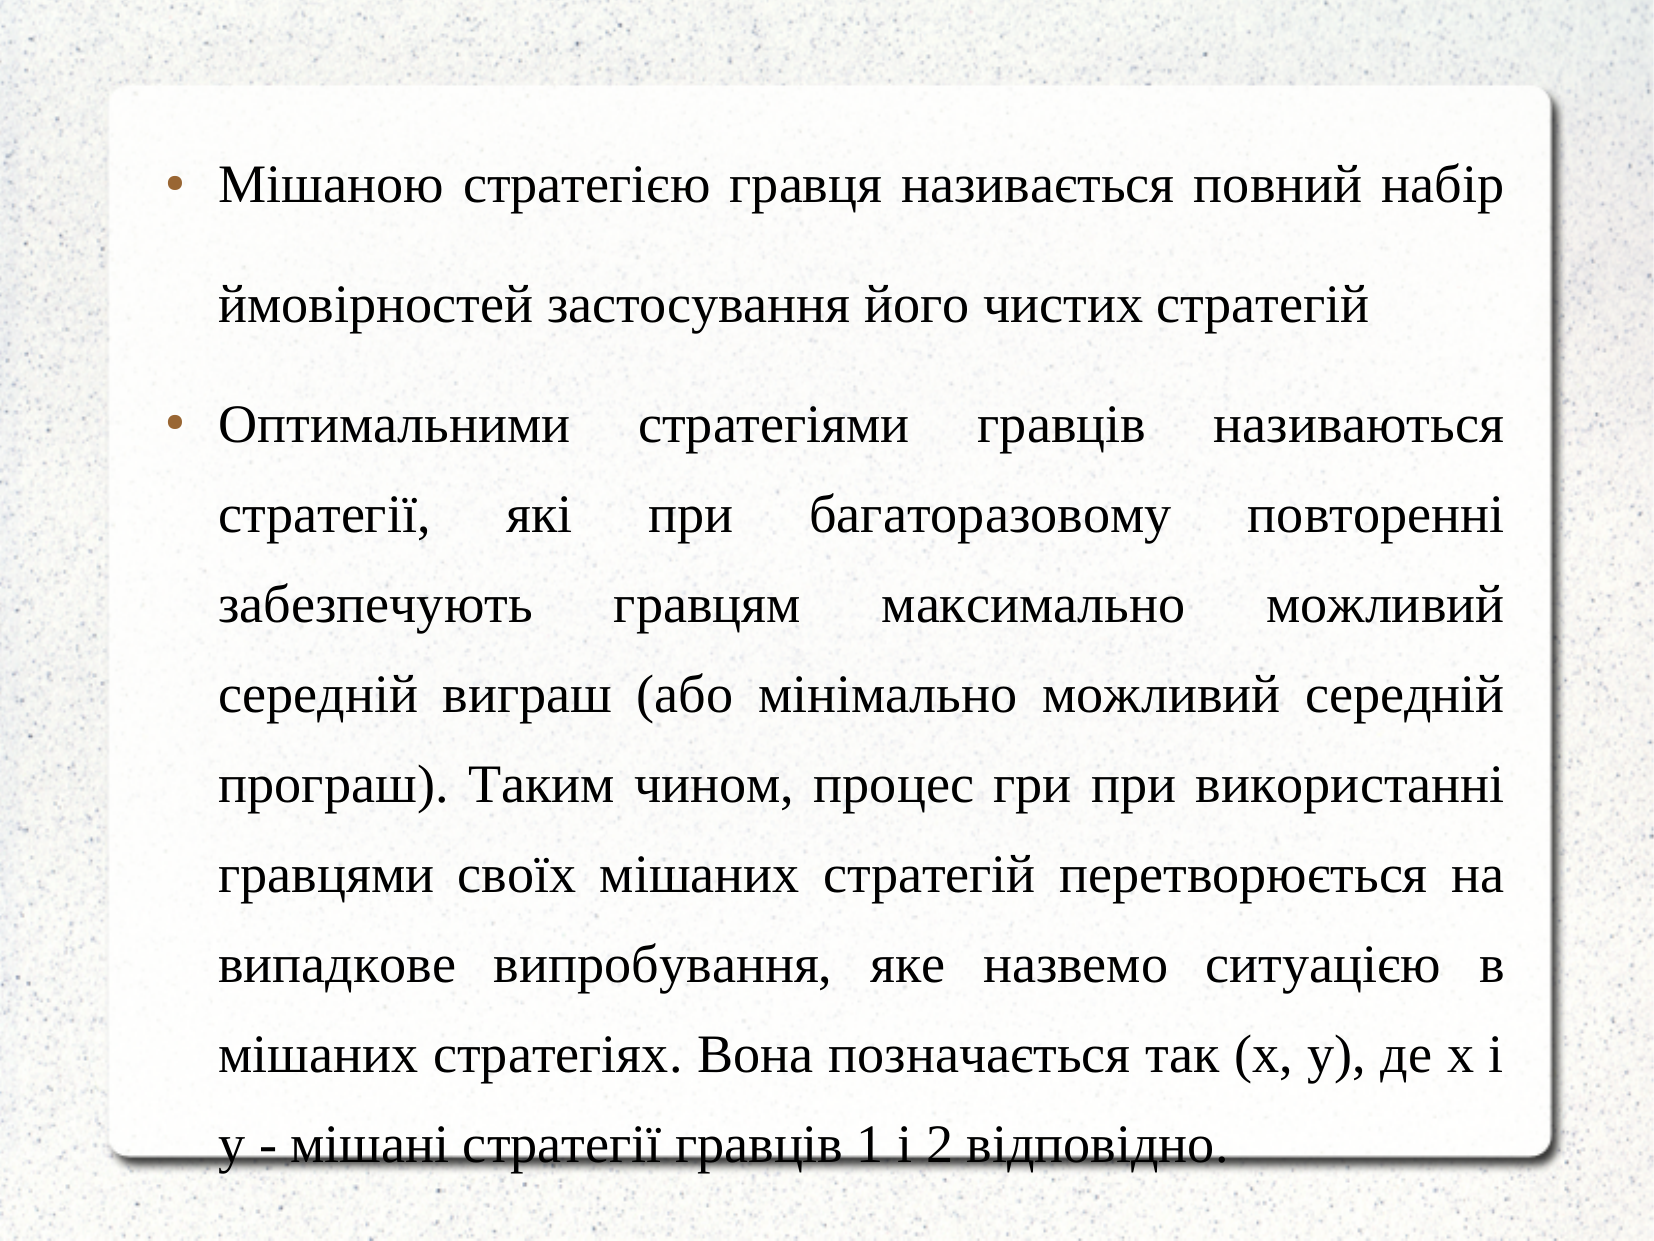

# Мішаною стратегією гравця називається повний набір ймовірностей застосування його чистих стратегій
Оптимальними стратегіями гравців називаються стратегії, які при багаторазовому повторенні забезпечують гравцям максимально можливий середній виграш (або мінімально можливий середній програш). Таким чином, процес гри при використанні гравцями своїх мішаних стратегій перетворюється на випадкове випробування, яке назвемо ситуацією в мішаних стратегіях. Вона позначається так (x, y), де x і y - мішані стратегії гравців 1 і 2 відповідно.